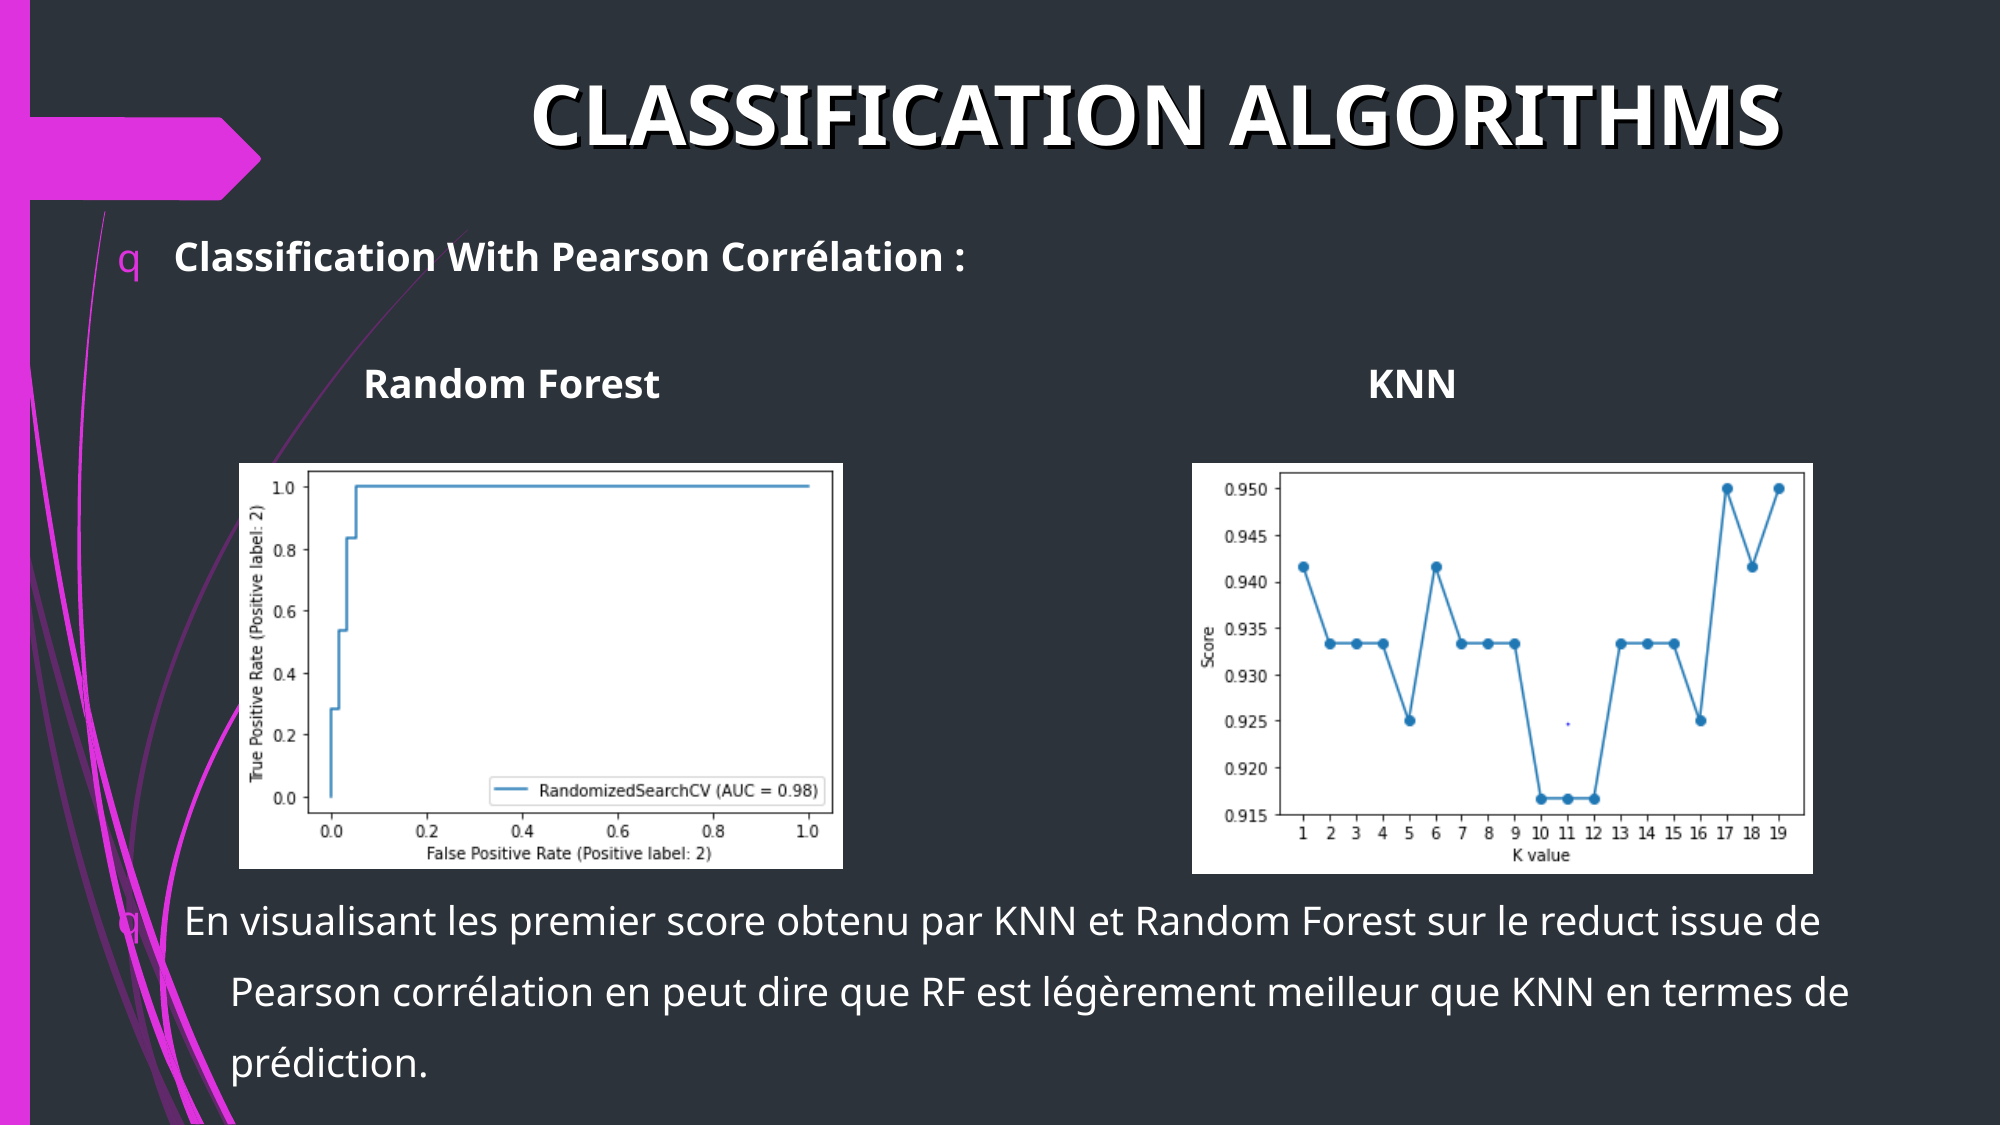

# CLASSIFICATION ALGORITHMS
Classification With Pearson Corrélation :
 Random Forest KNN
 En visualisant les premier score obtenu par KNN et Random Forest sur le reduct issue de Pearson corrélation en peut dire que RF est légèrement meilleur que KNN en termes de prédiction.